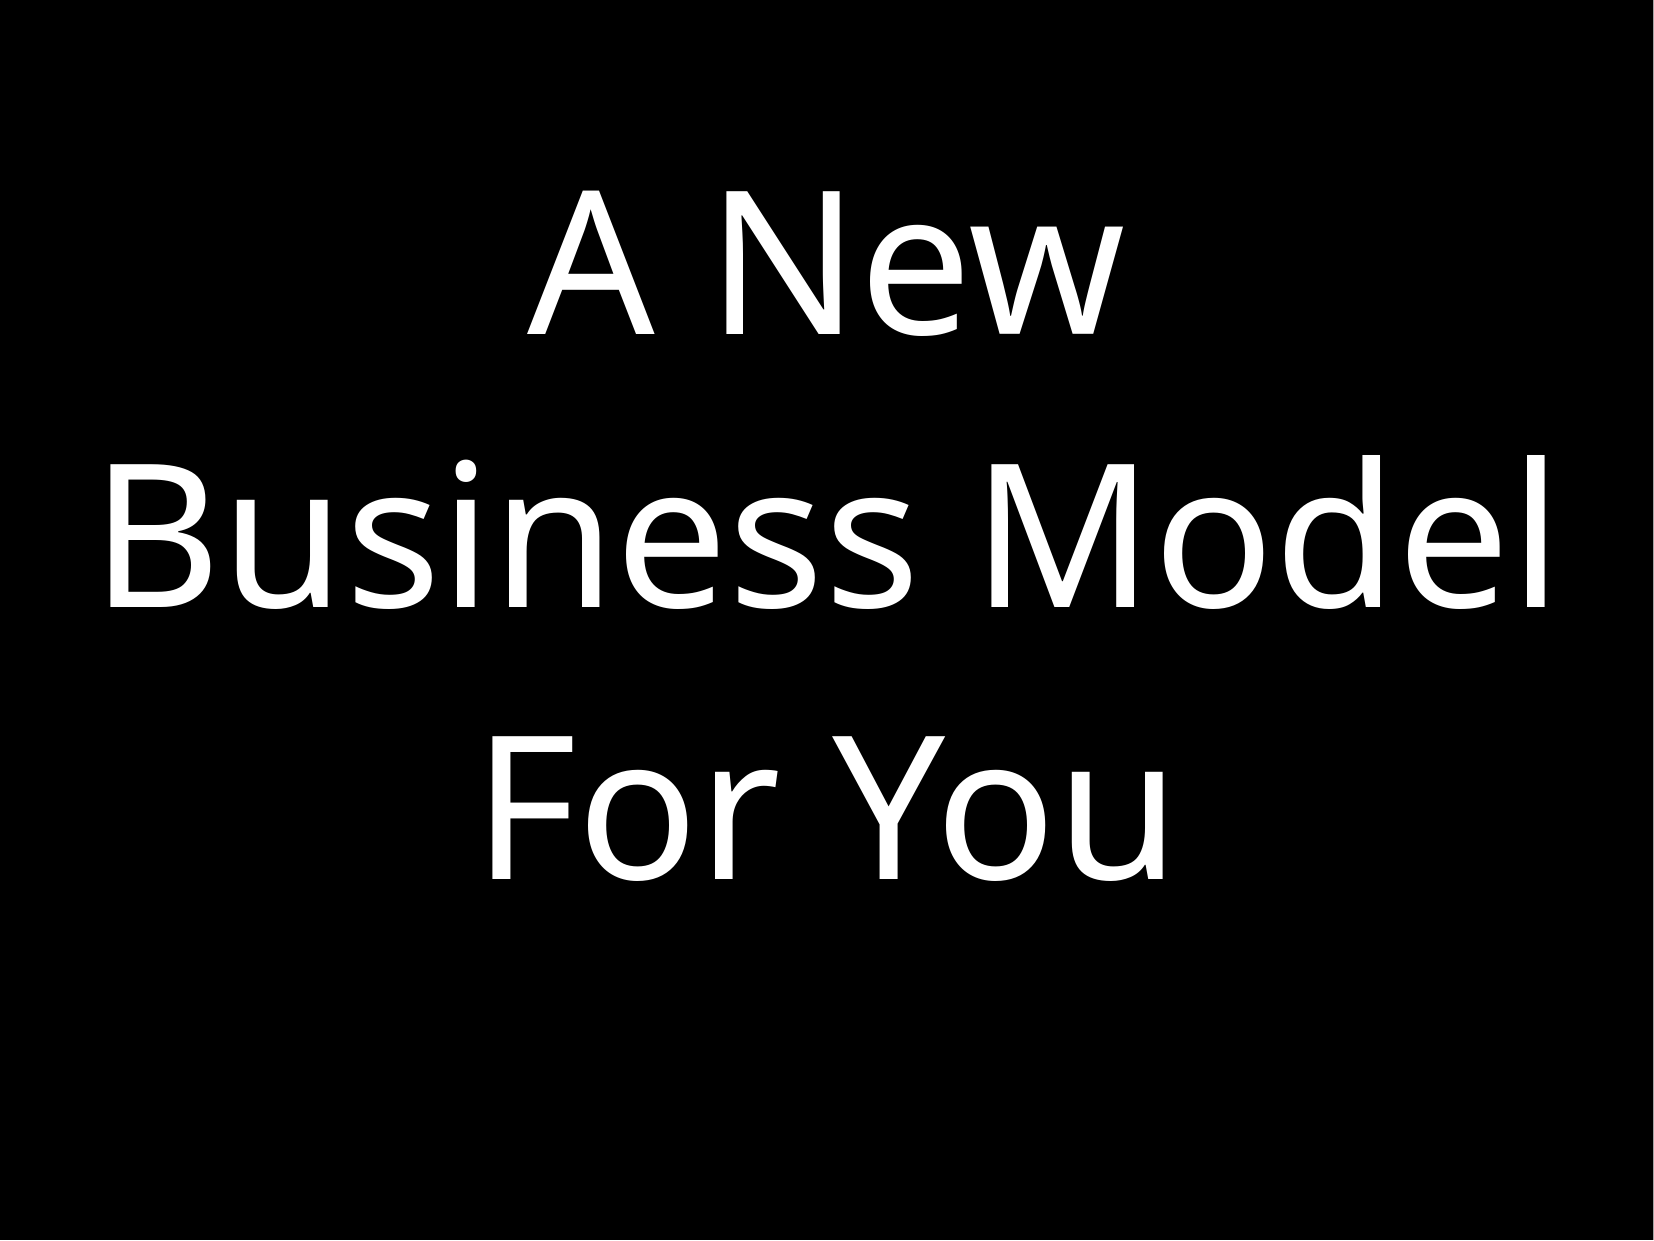

# A New Business Model For You